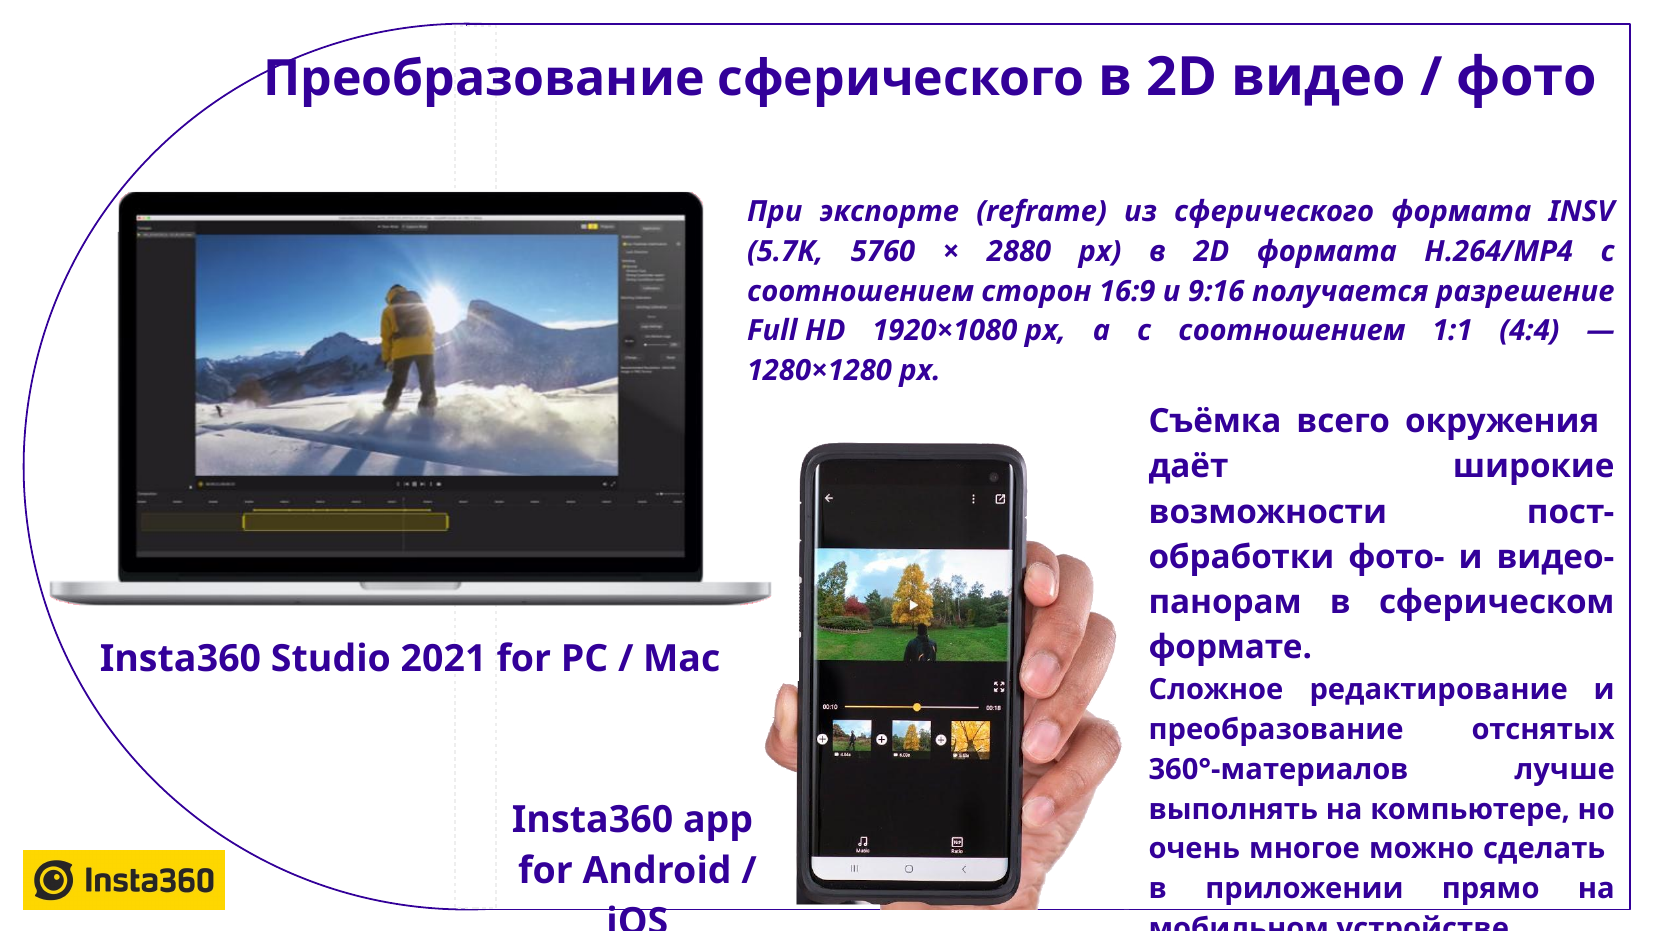

Преобразование сферического в 2D видео / фото
Insta360 Studio 2021 for PC / Mac
При экспорте (reframe) из сферического формата INSV (5.7K, 5760 × 2880 px) в 2D формата H.264/MP4 с соотношением сторон 16:9 и 9:16 получается разрешение Full HD 1920×1080 px, а с соотношением 1:1 (4:4) — 1280×1280 px.
Съёмка всего окружения даёт широкие возможности пост-обработки фото- и видео-панорам в сферическом формате.
Сложное редактирование и преобразование отснятых 360°-материалов лучше выполнять на компьютере, но очень многое можно сделать в приложении прямо на мобильном устройстве.
Insta360 app
for Android / iOS